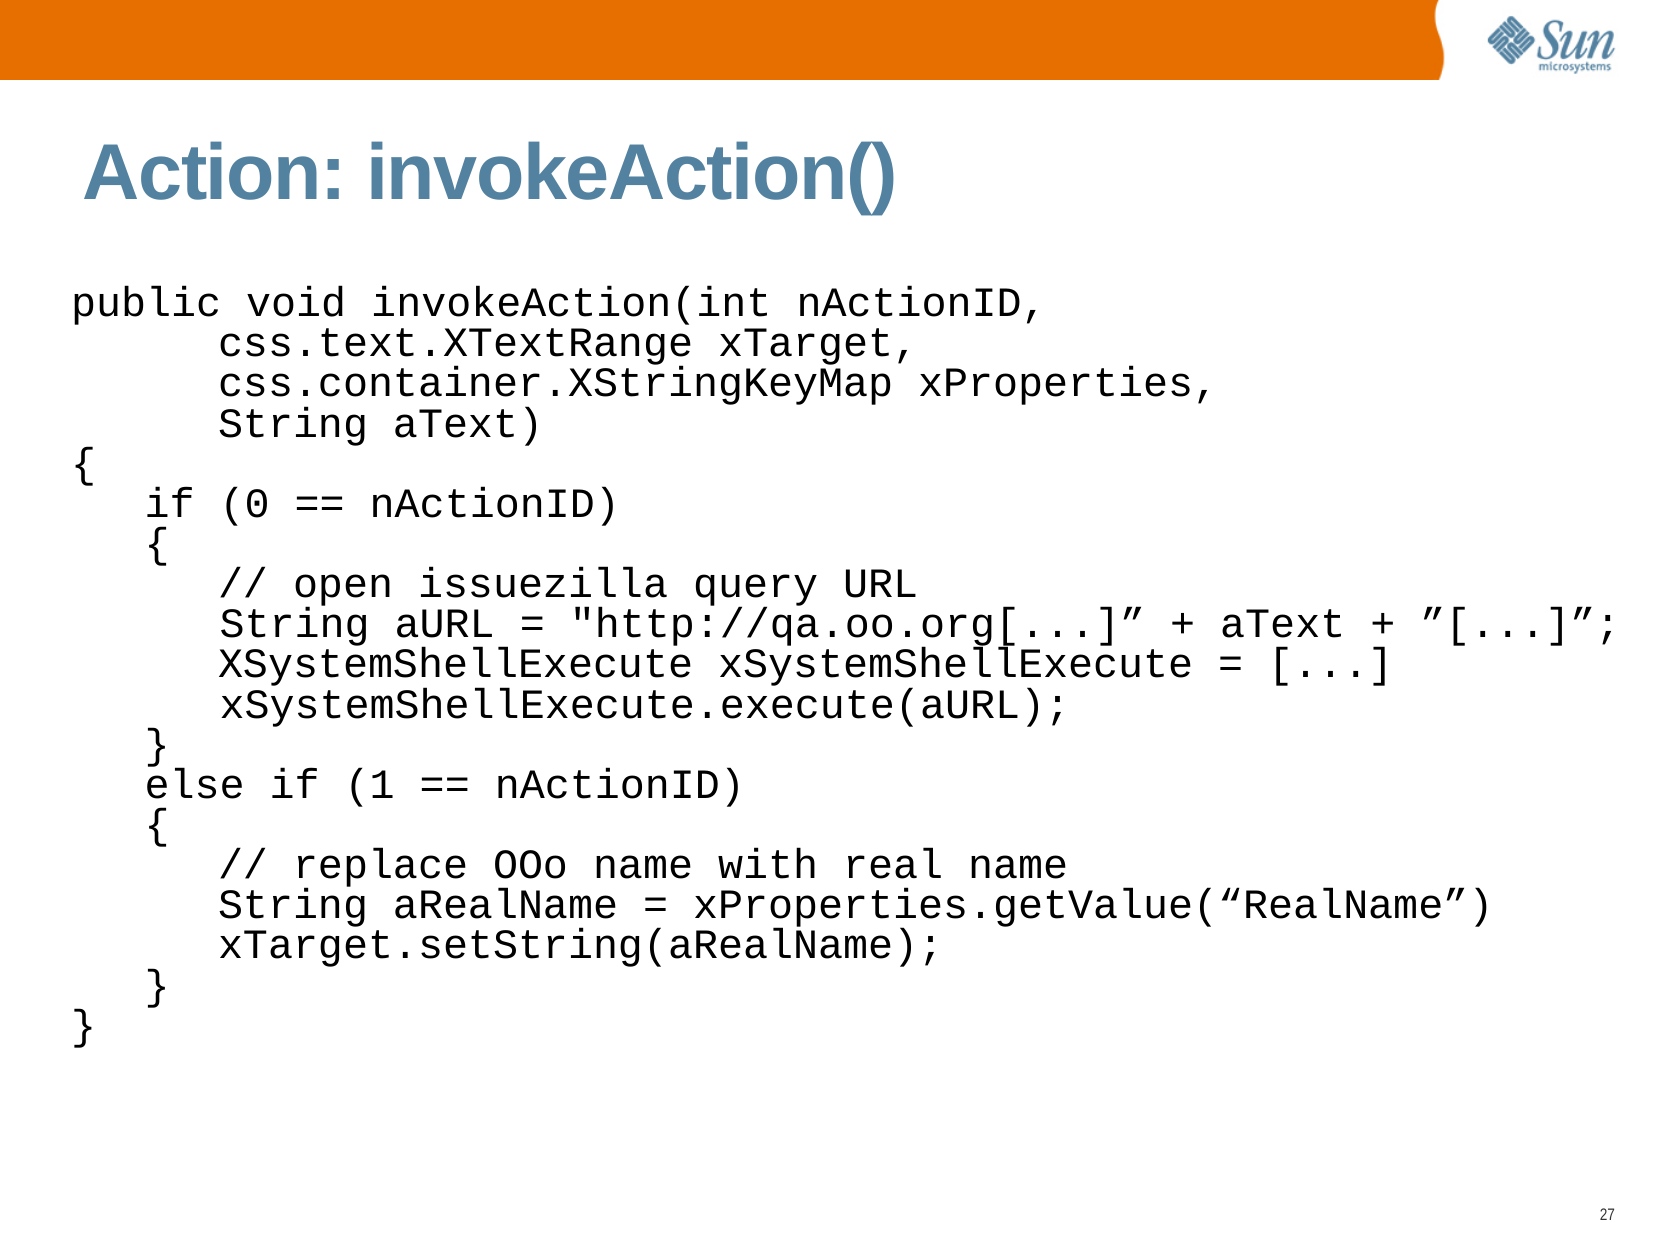

# Action: invokeAction()
public void invokeAction(int nActionID,
		css.text.XTextRange xTarget,
		css.container.XStringKeyMap xProperties,
		String aText)
{
	if (0 == nActionID)
	{
		// open issuezilla query URL
	 String aURL = "http://qa.oo.org[...]” + aText + ”[...]”;
		XSystemShellExecute xSystemShellExecute = [...]
	 xSystemShellExecute.execute(aURL);
	}
	else if (1 == nActionID)
	{
		// replace OOo name with real name
		String aRealName = xProperties.getValue(“RealName”)
		xTarget.setString(aRealName);
	}
}